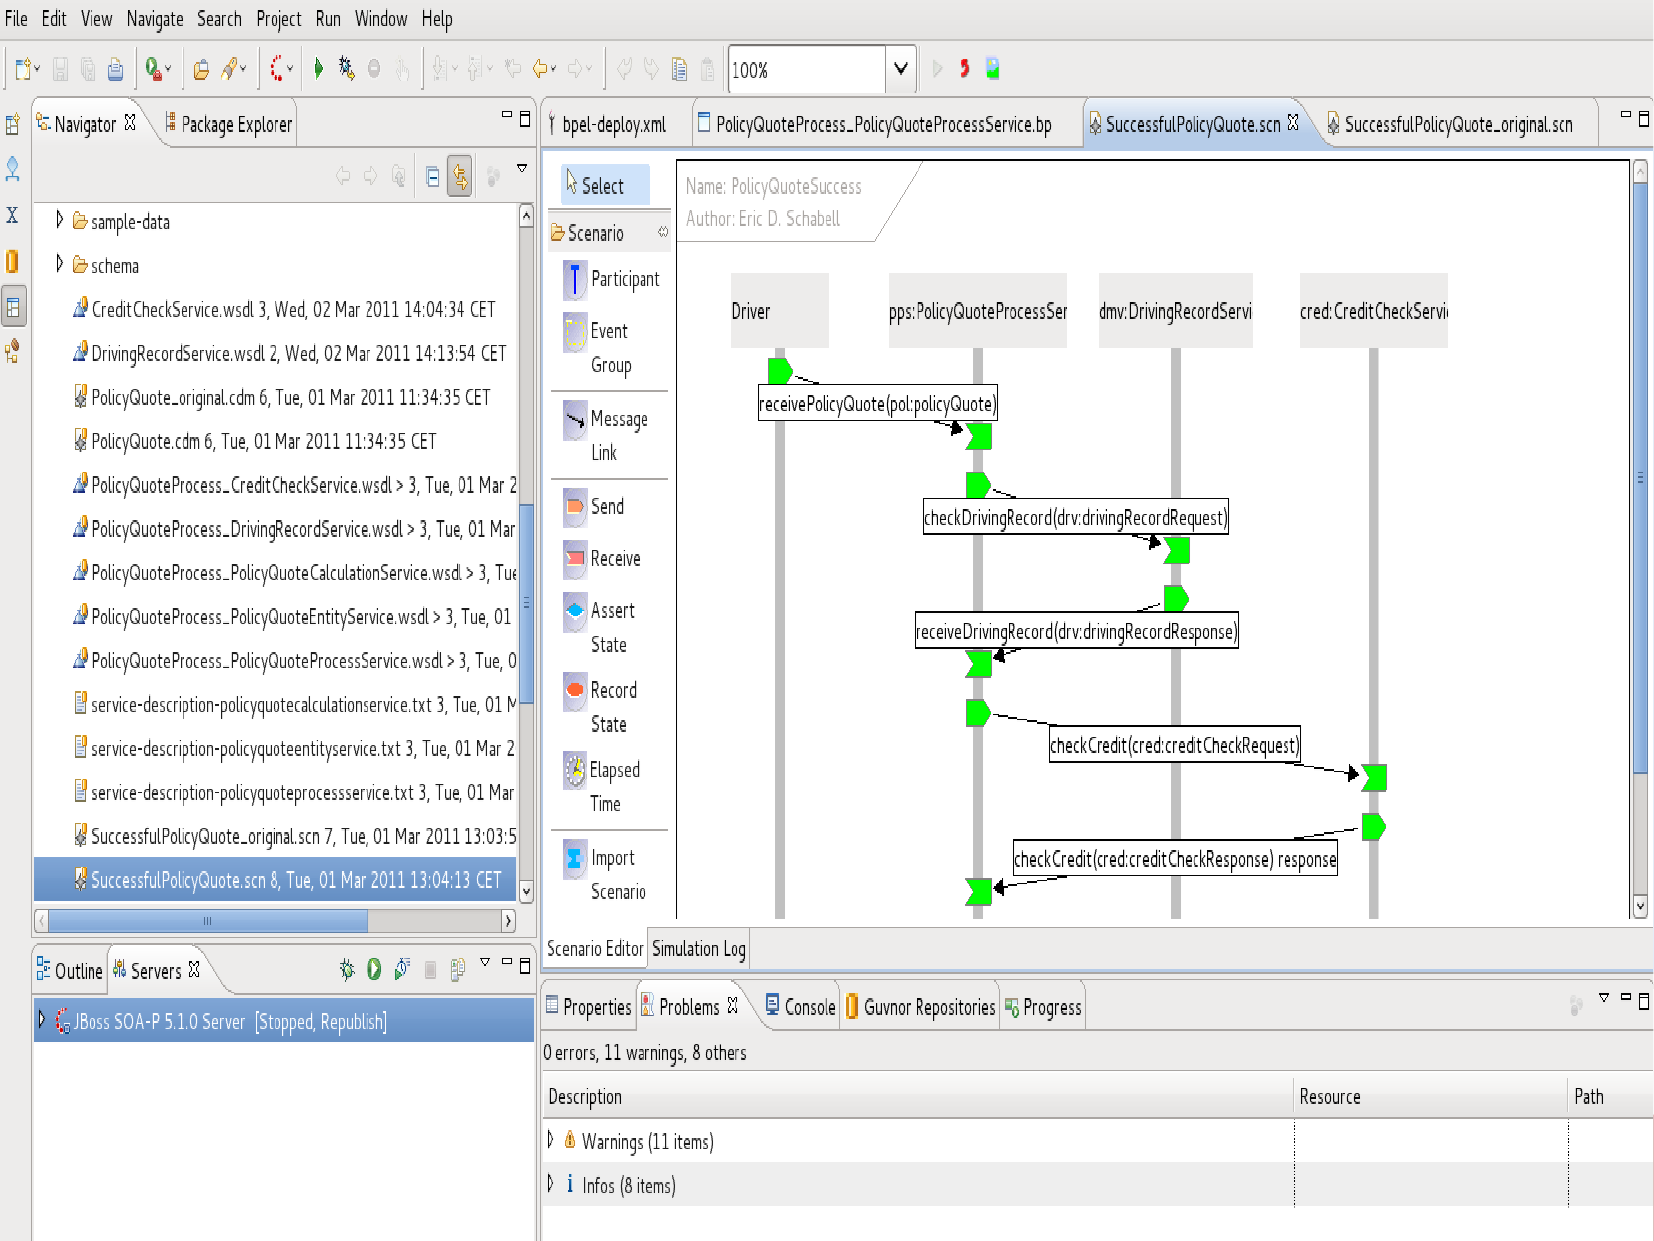

# Screen shot or demo of SAVARA